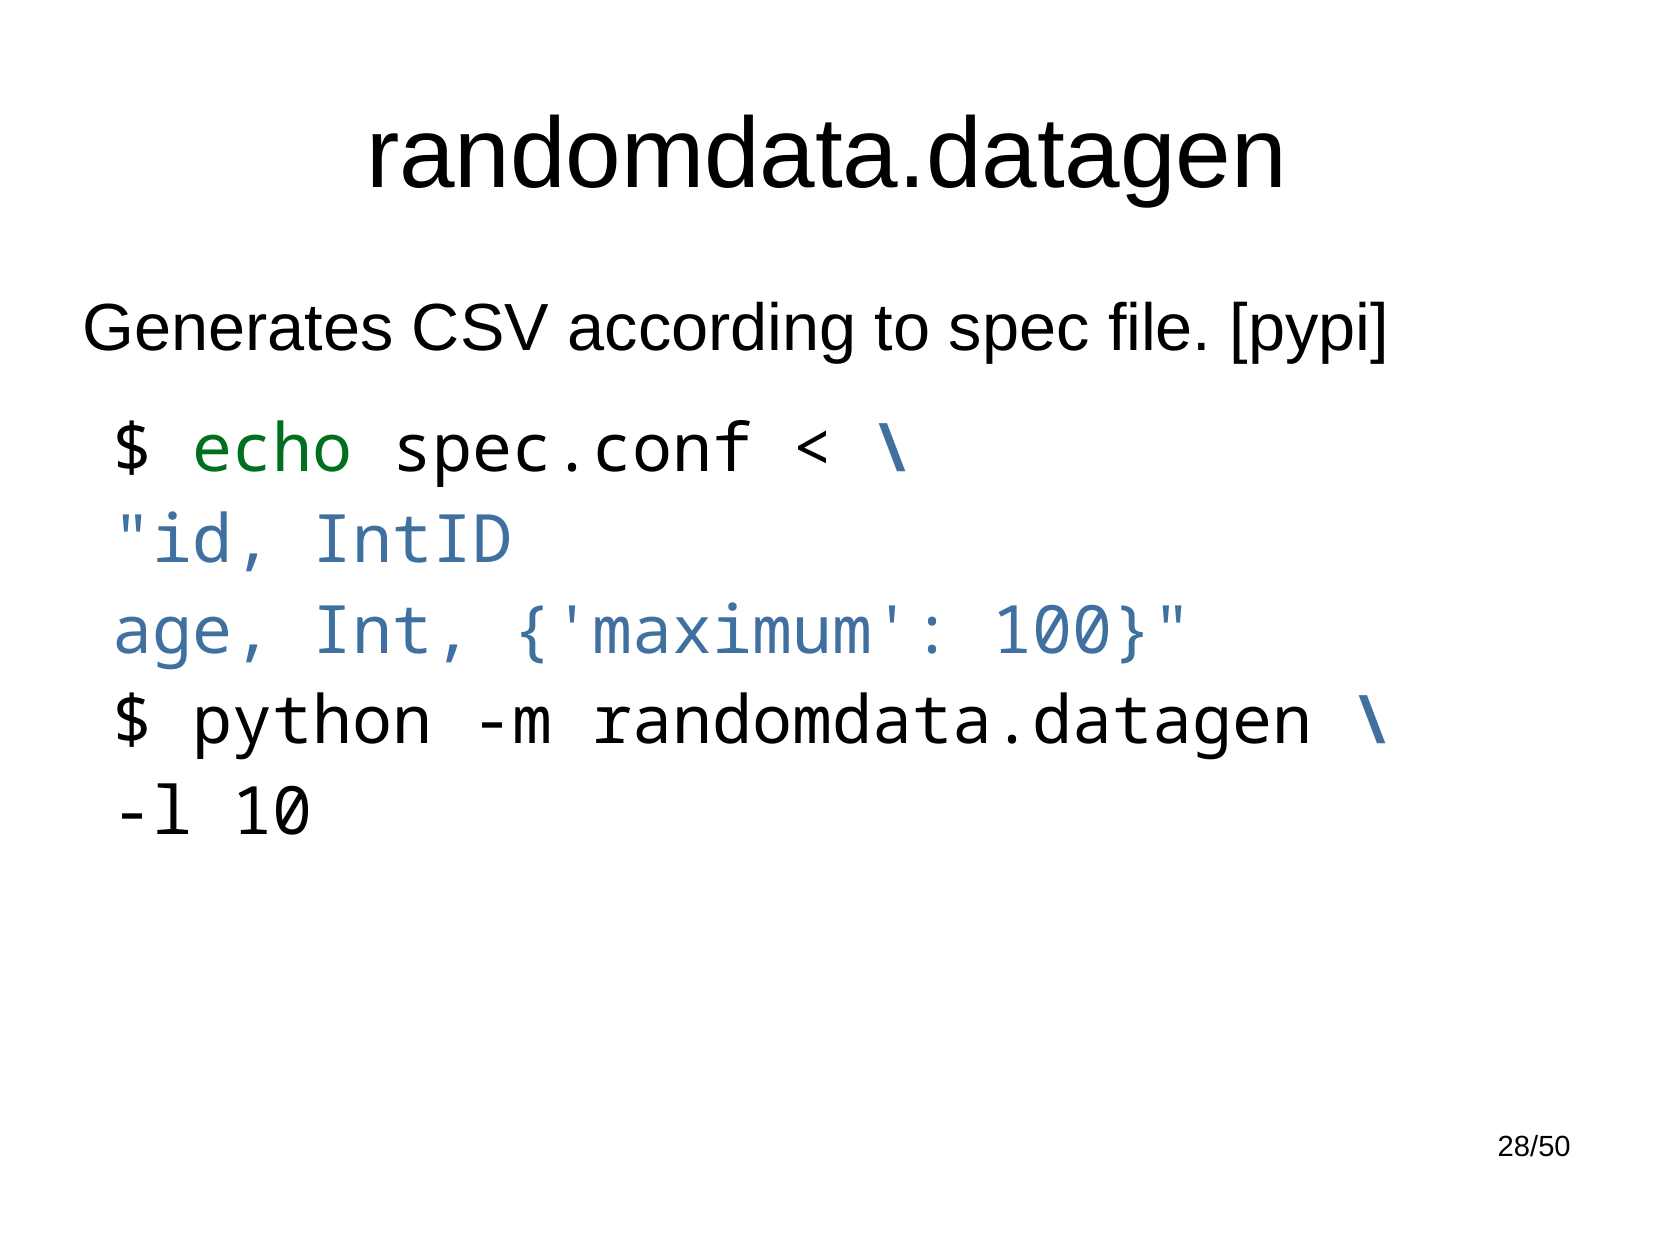

# randomdata.datagen
Generates CSV according to spec file. [pypi]
$ echo spec.conf < \
"id, IntID
age, Int, {'maximum': 100}"
$ python -m randomdata.datagen \
-l 10
28